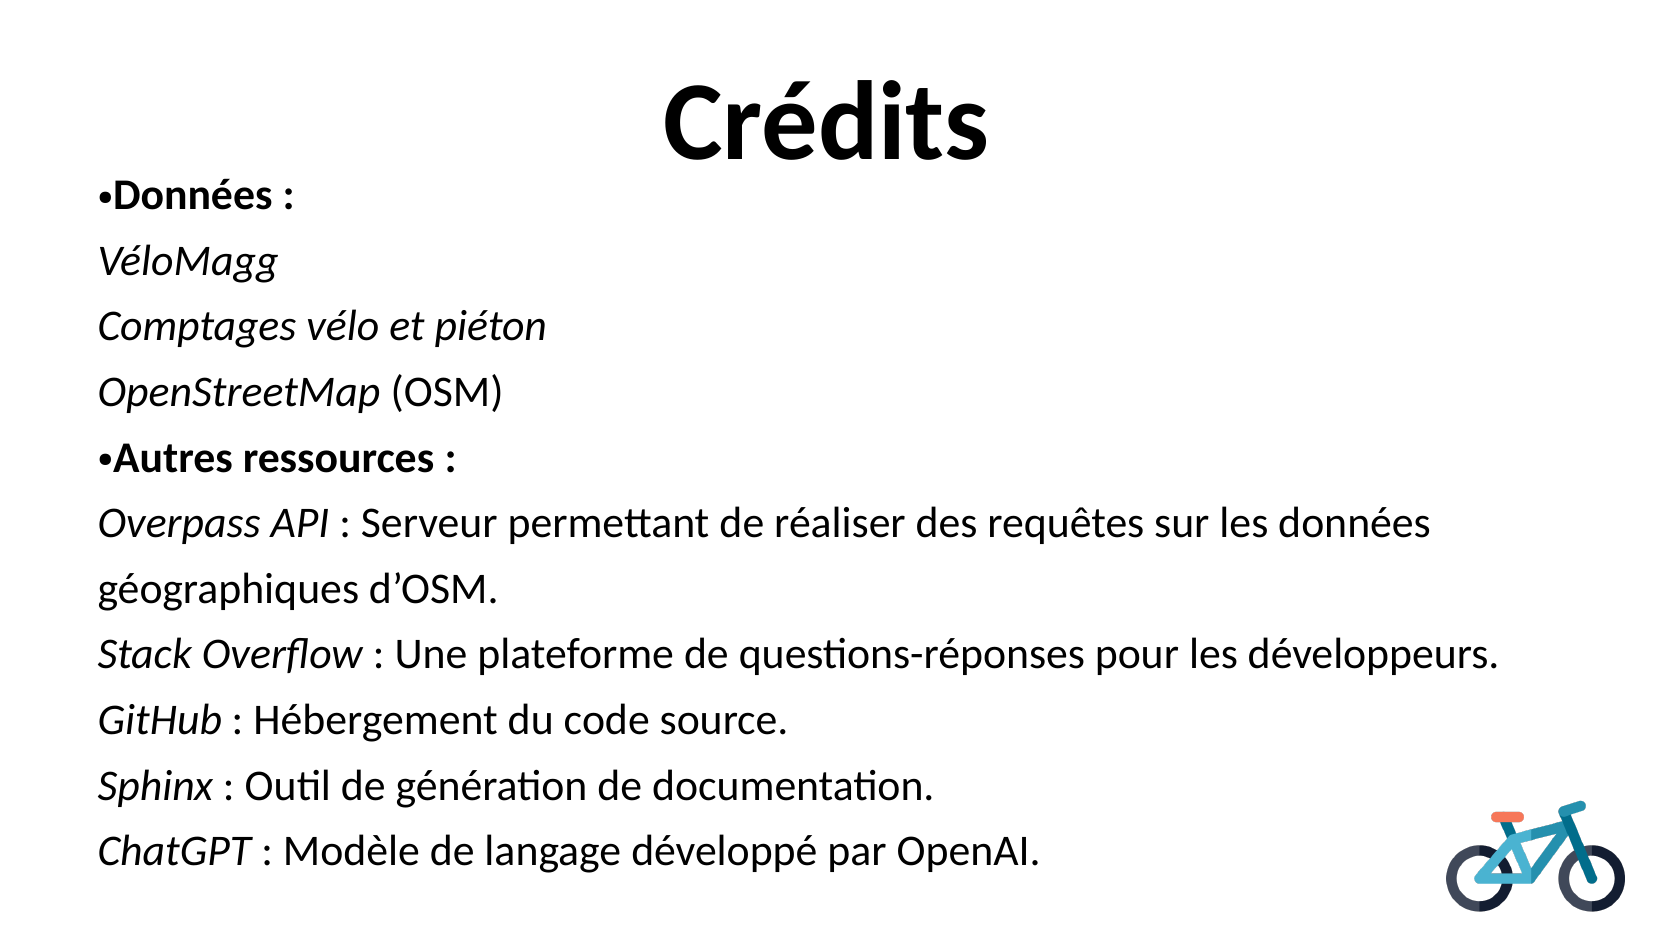

# Crédits
Données :
VéloMagg
Comptages vélo et piéton
OpenStreetMap (OSM)
Autres ressources :
Overpass API : Serveur permettant de réaliser des requêtes sur les données
géographiques d’OSM.
Stack Overflow : Une plateforme de questions-réponses pour les développeurs.
GitHub : Hébergement du code source.
Sphinx : Outil de génération de documentation.
ChatGPT : Modèle de langage développé par OpenAI.